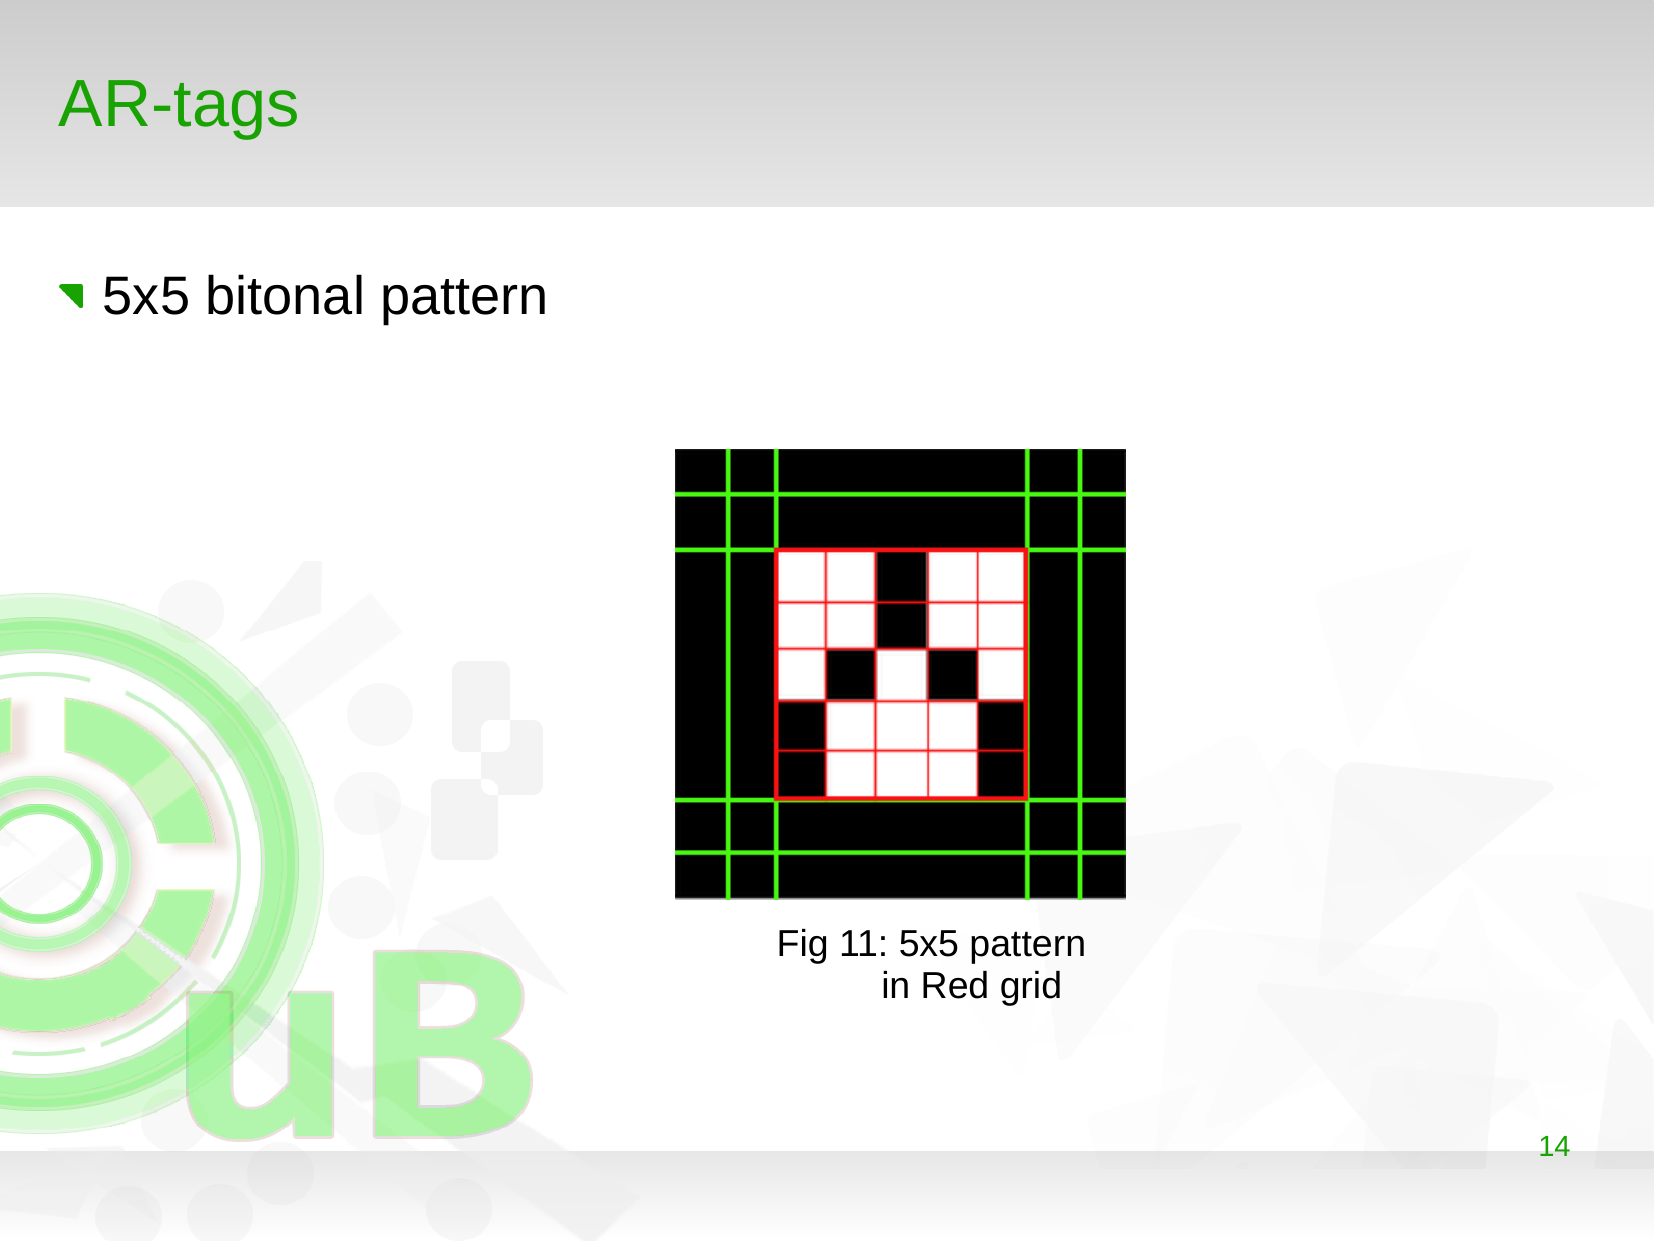

# AR-tags
5x5 bitonal pattern
Fig 11: 5x5 pattern
 in Red grid
14